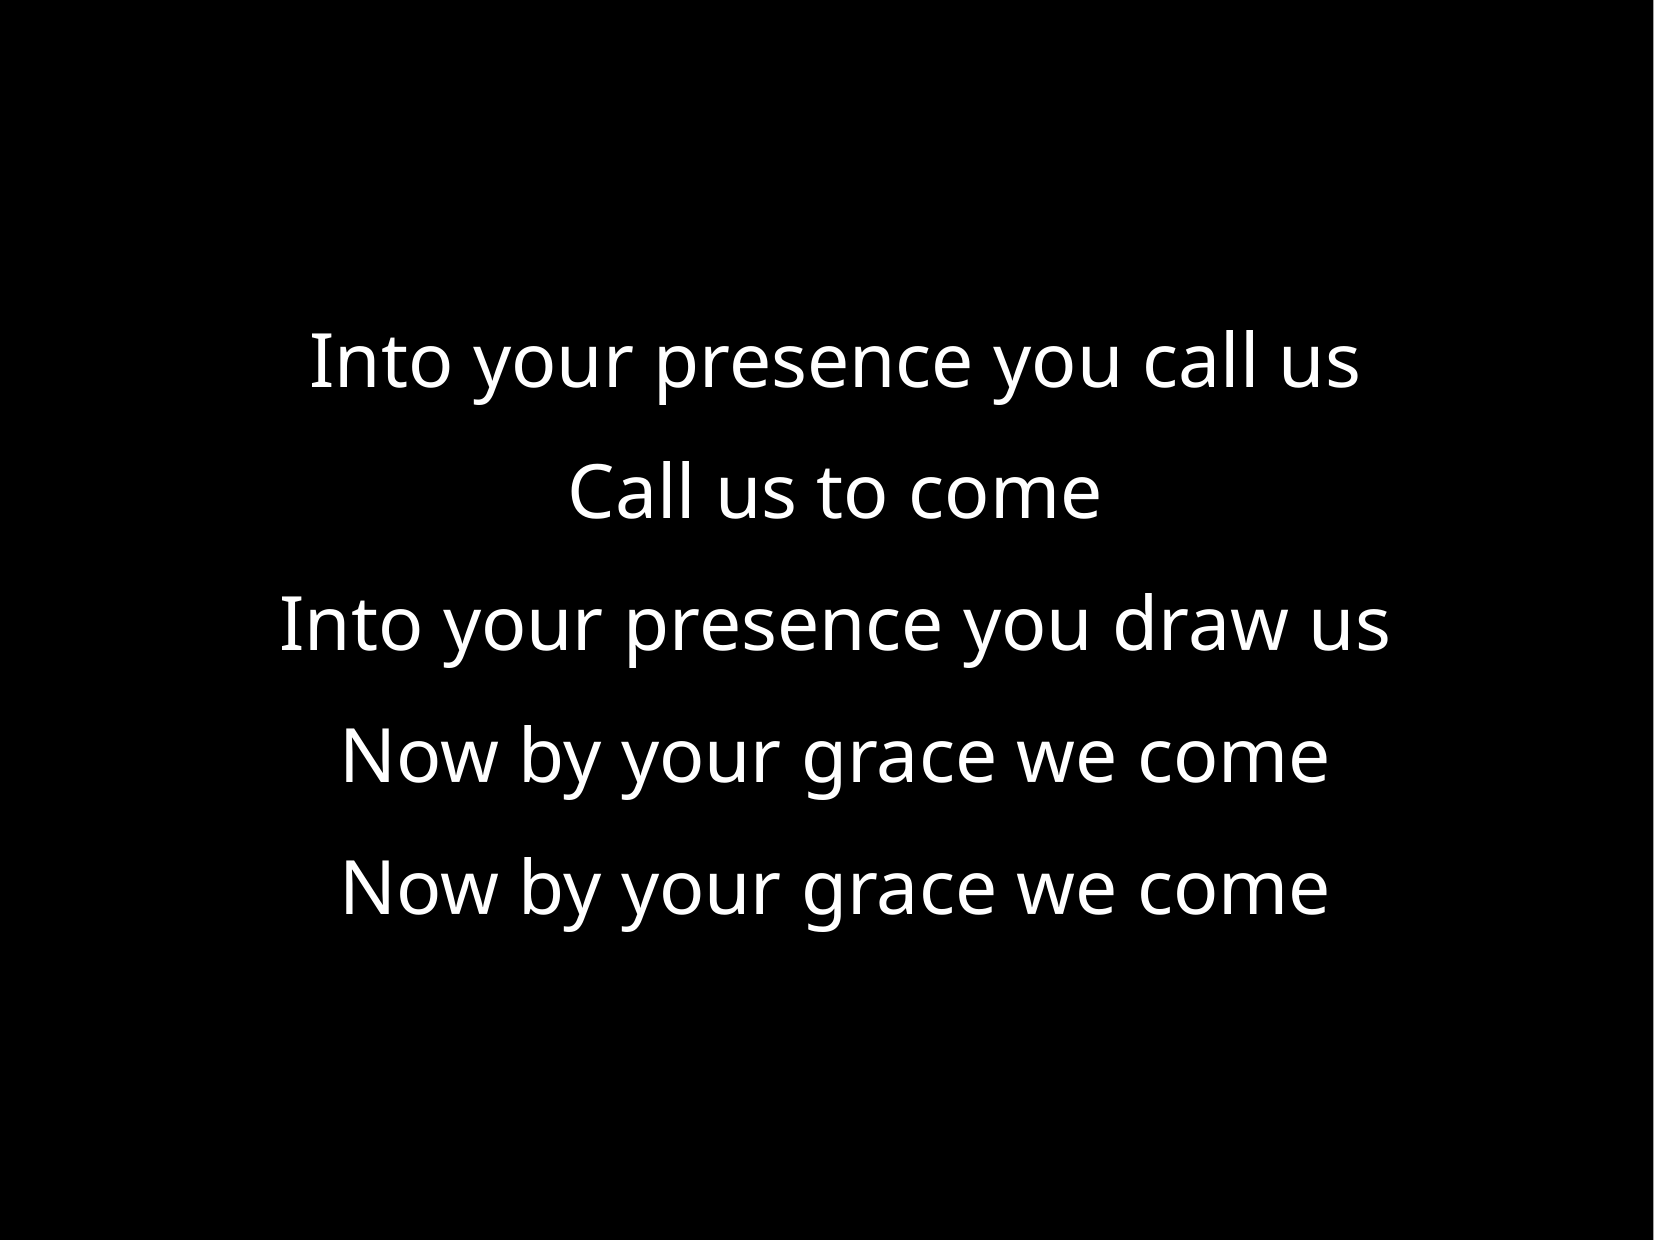

#
Into your presence you call us
Call us to come
Into your presence you draw us
Now by your grace we come
Now by your grace we come